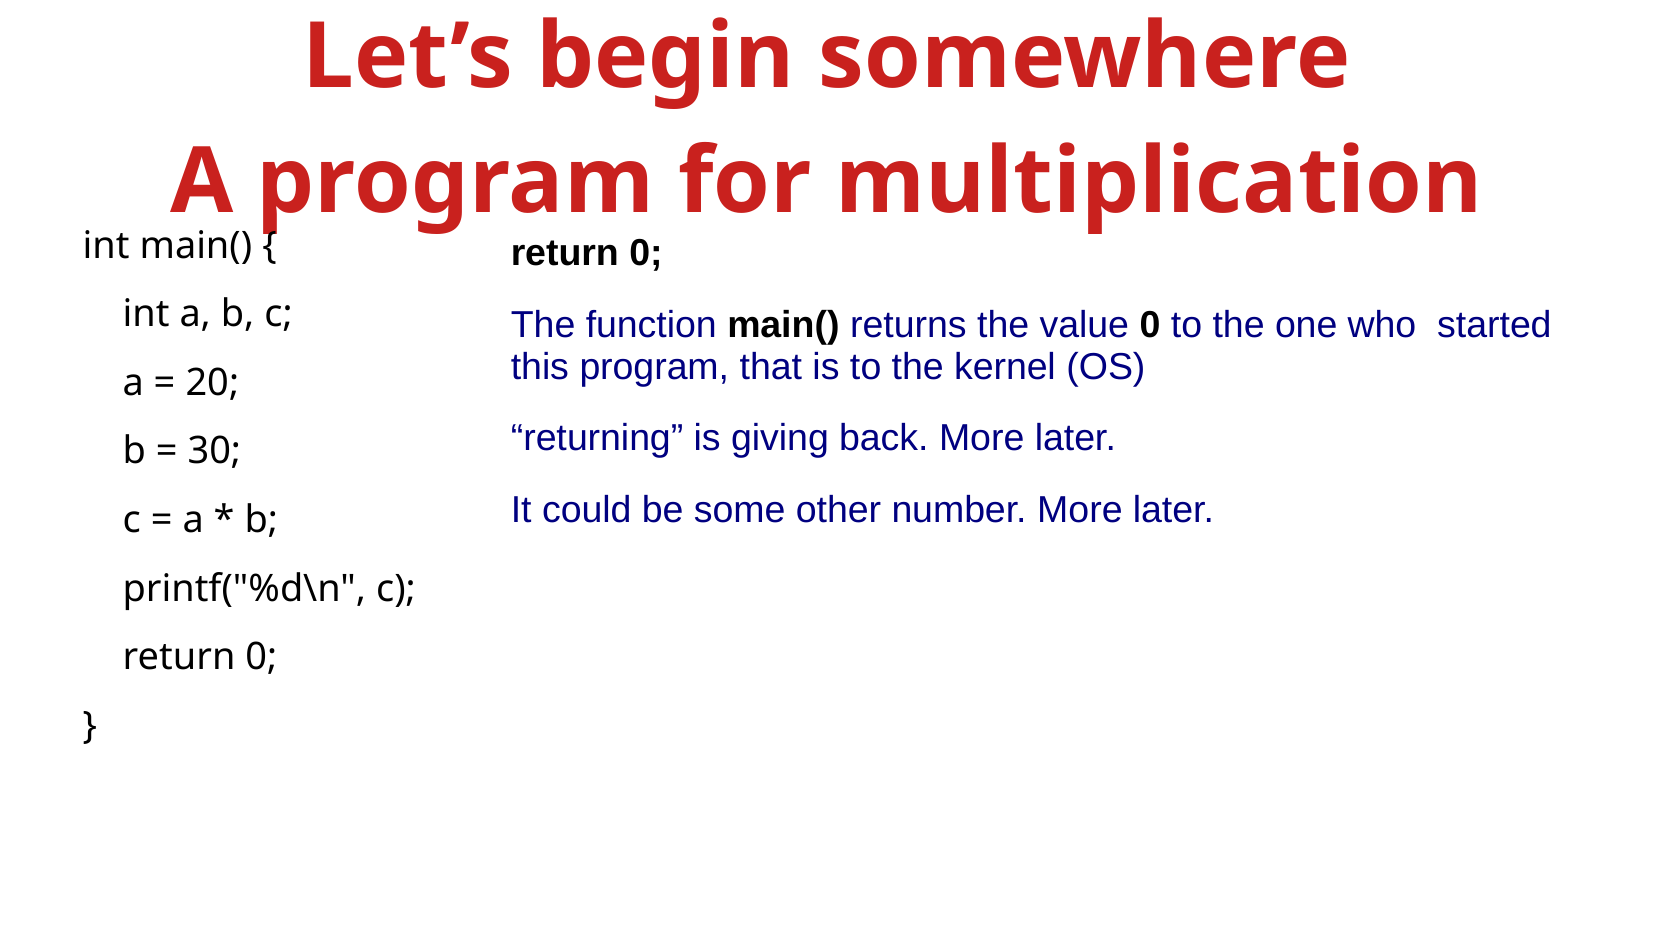

# Let’s begin somewhere A program for multiplication
int main() {
 int a, b, c;
 a = 20;
 b = 30;
 c = a * b;
 printf("%d\n", c);
 return 0;
}
return 0;
The function main() returns the value 0 to the one who started this program, that is to the kernel (OS)
“returning” is giving back. More later.
It could be some other number. More later.